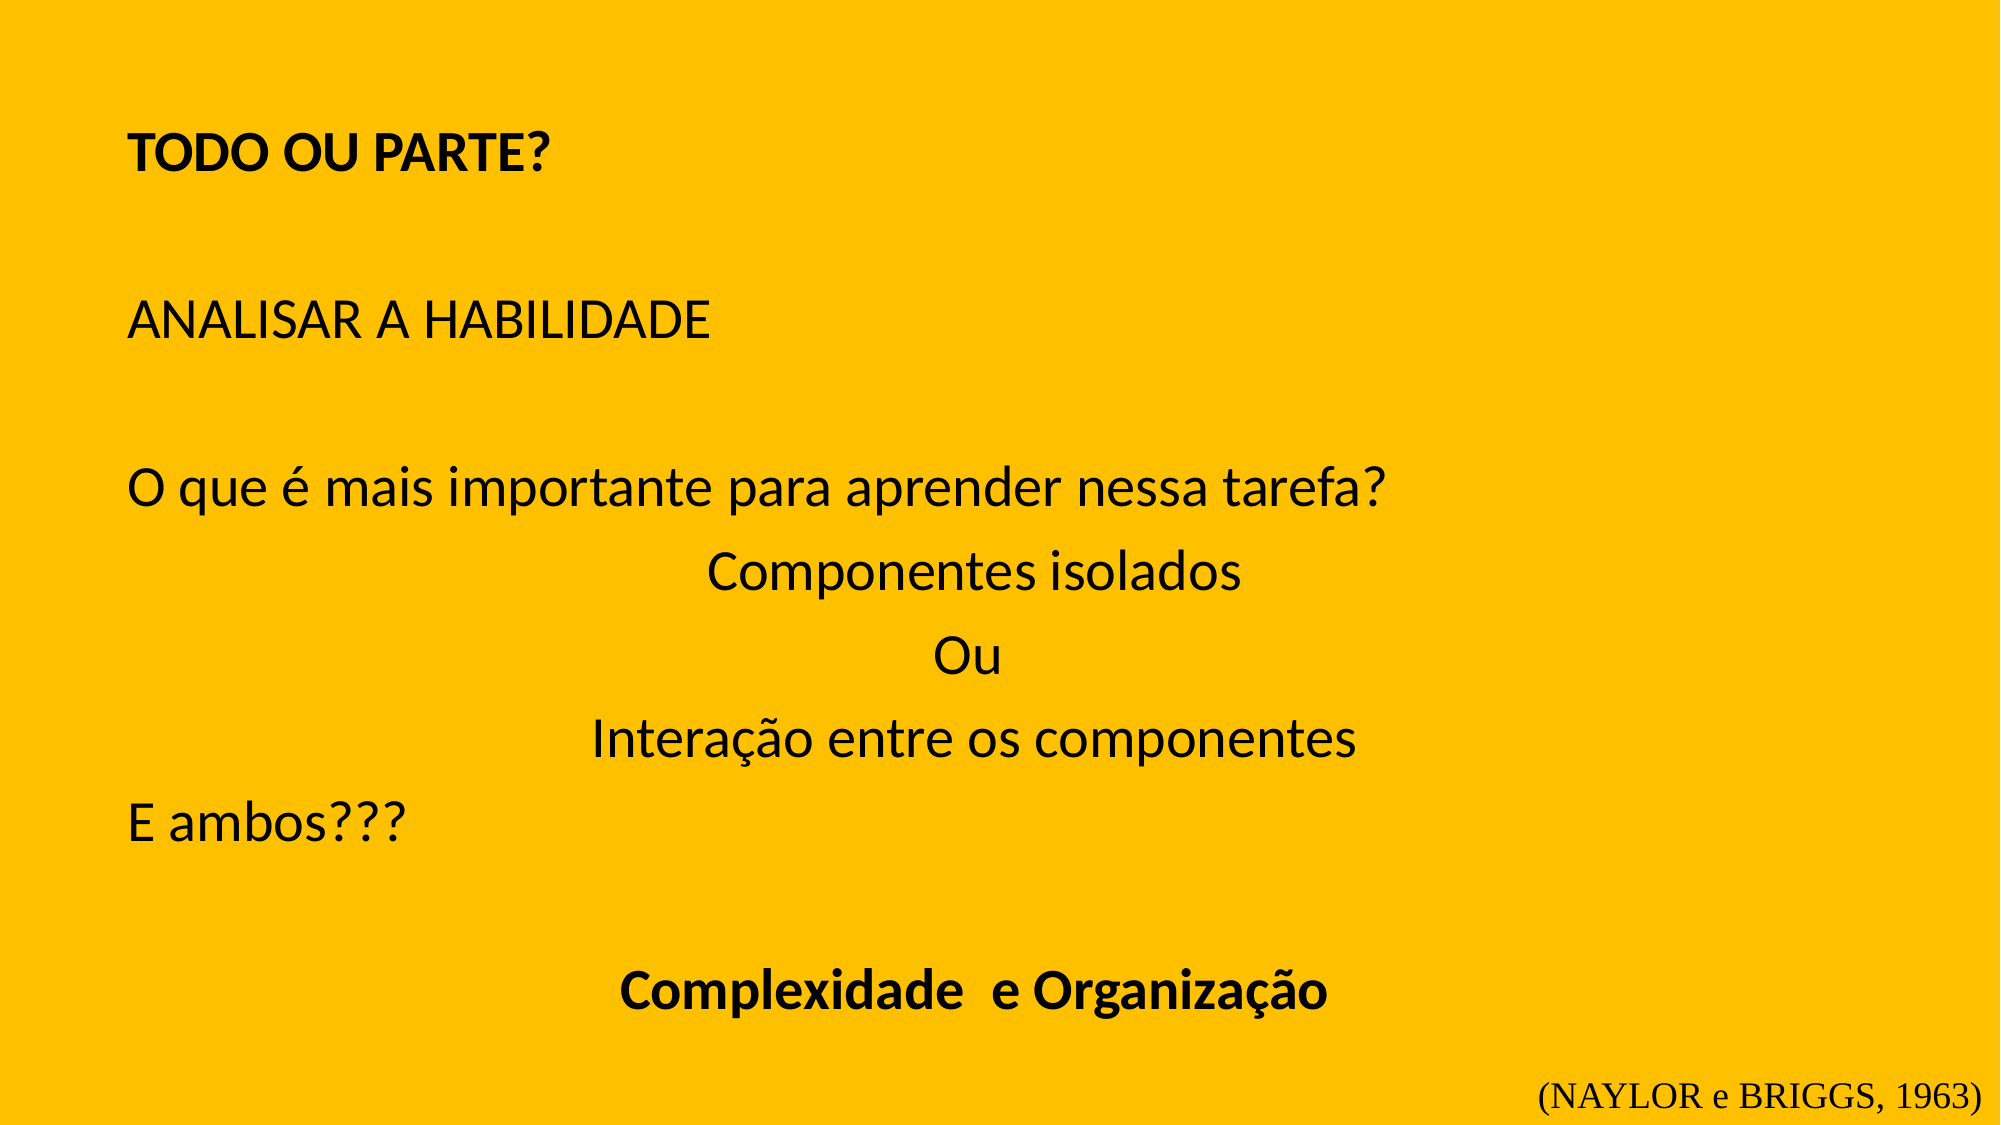

# TODO OU PARTE?
ANALISAR A HABILIDADE
O que é mais importante para aprender nessa tarefa?
Componentes isolados
Ou
Interação entre os componentes
E ambos???
Complexidade e Organização
(NAYLOR e BRIGGS, 1963)